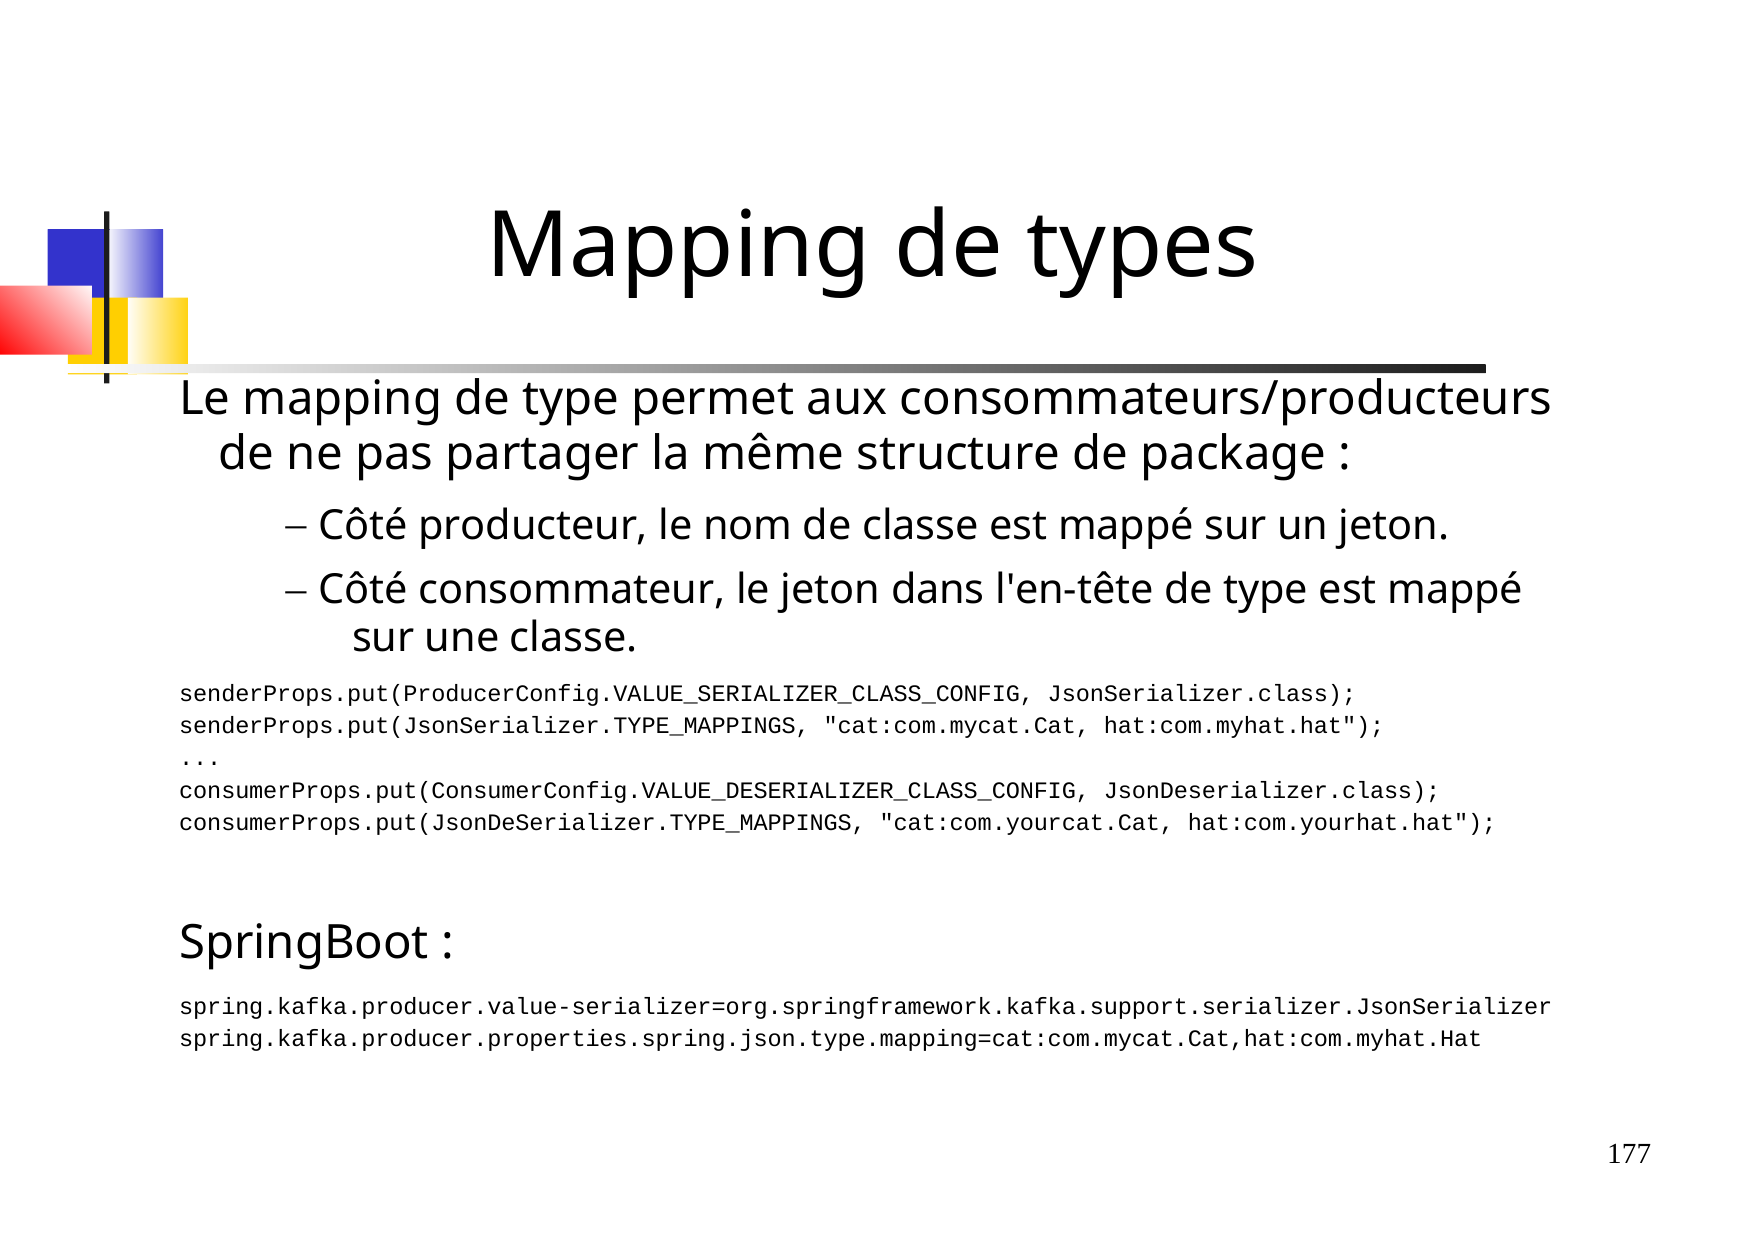

# Mapping de types
Le mapping de type permet aux consommateurs/producteurs de ne pas partager la même structure de package :
Côté producteur, le nom de classe est mappé sur un jeton.
Côté consommateur, le jeton dans l'en-tête de type est mappé sur une classe.
senderProps.put(ProducerConfig.VALUE_SERIALIZER_CLASS_CONFIG, JsonSerializer.class);
senderProps.put(JsonSerializer.TYPE_MAPPINGS, "cat:com.mycat.Cat, hat:com.myhat.hat");
...
consumerProps.put(ConsumerConfig.VALUE_DESERIALIZER_CLASS_CONFIG, JsonDeserializer.class);
consumerProps.put(JsonDeSerializer.TYPE_MAPPINGS, "cat:com.yourcat.Cat, hat:com.yourhat.hat");
SpringBoot :
spring.kafka.producer.value-serializer=org.springframework.kafka.support.serializer.JsonSerializer
spring.kafka.producer.properties.spring.json.type.mapping=cat:com.mycat.Cat,hat:com.myhat.Hat